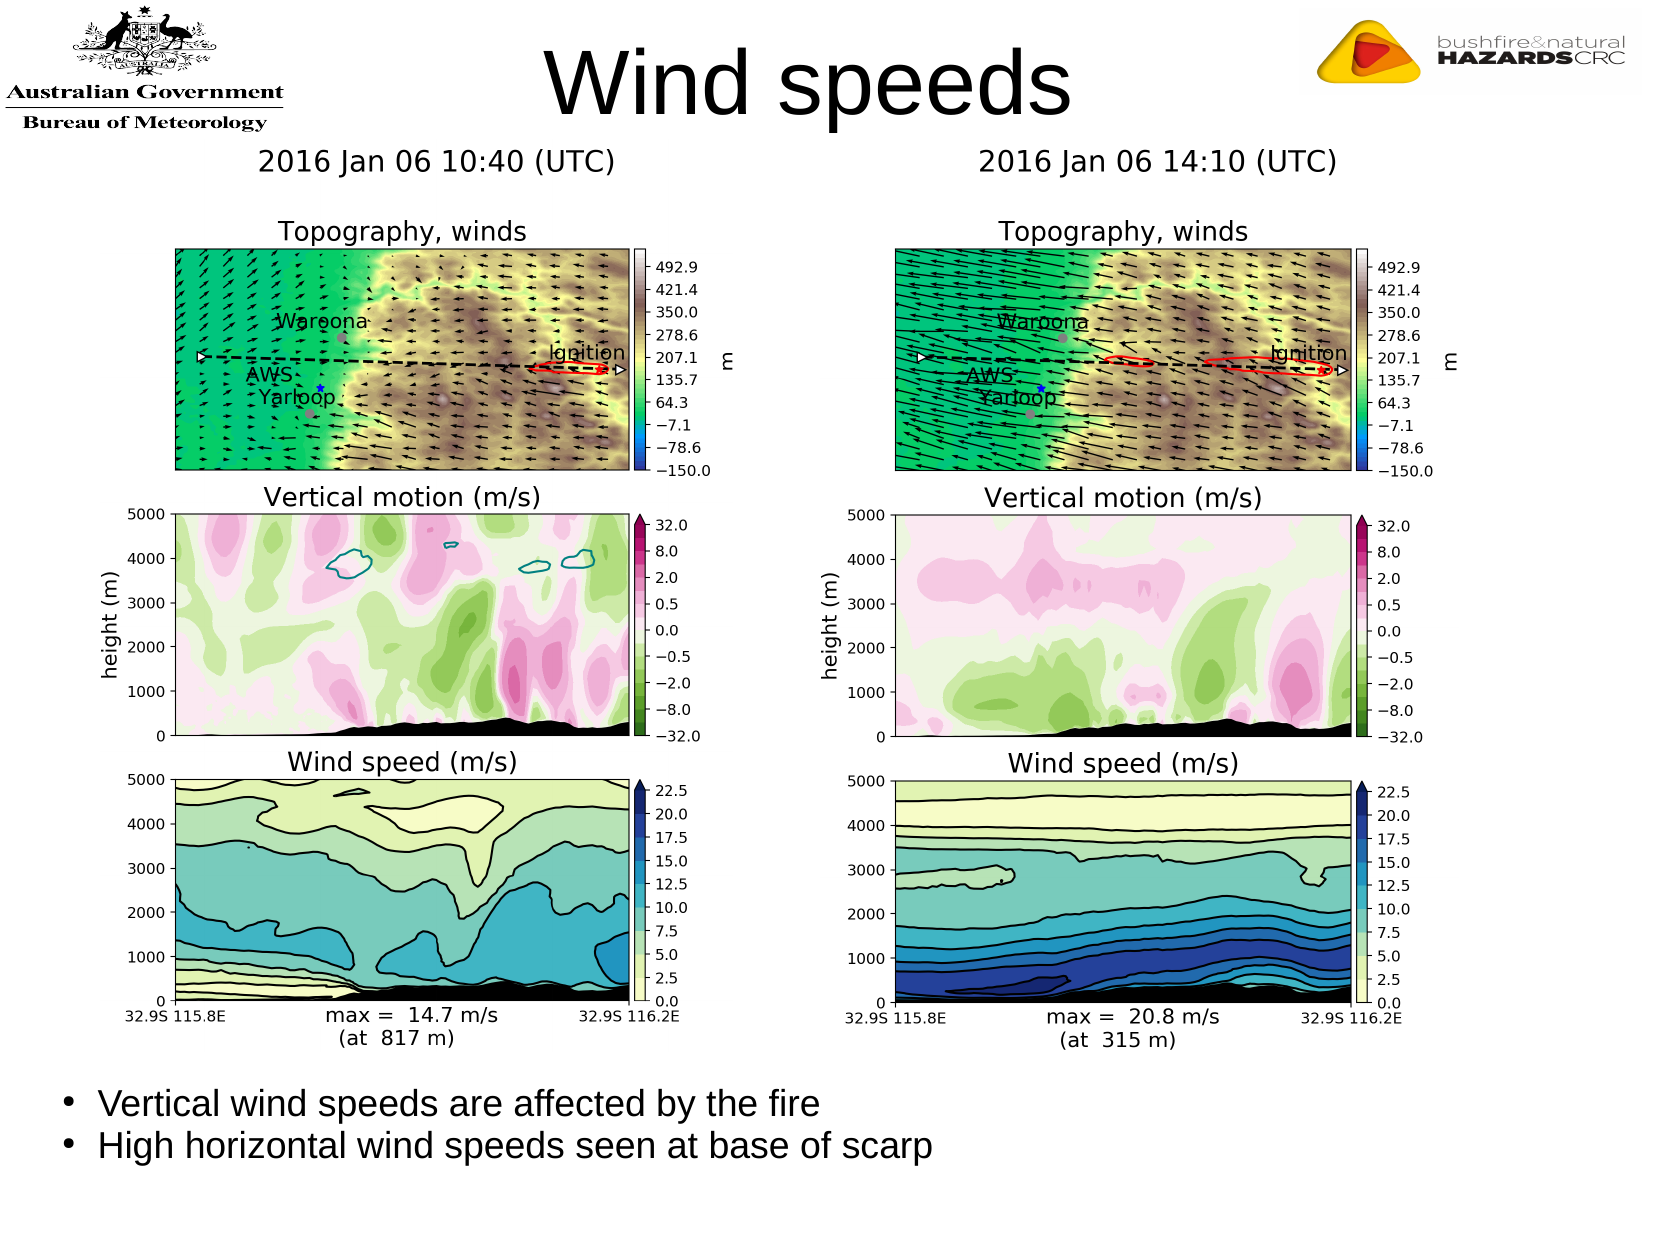

# Wind speeds
Vertical wind speeds are affected by the fire
High horizontal wind speeds seen at base of scarp